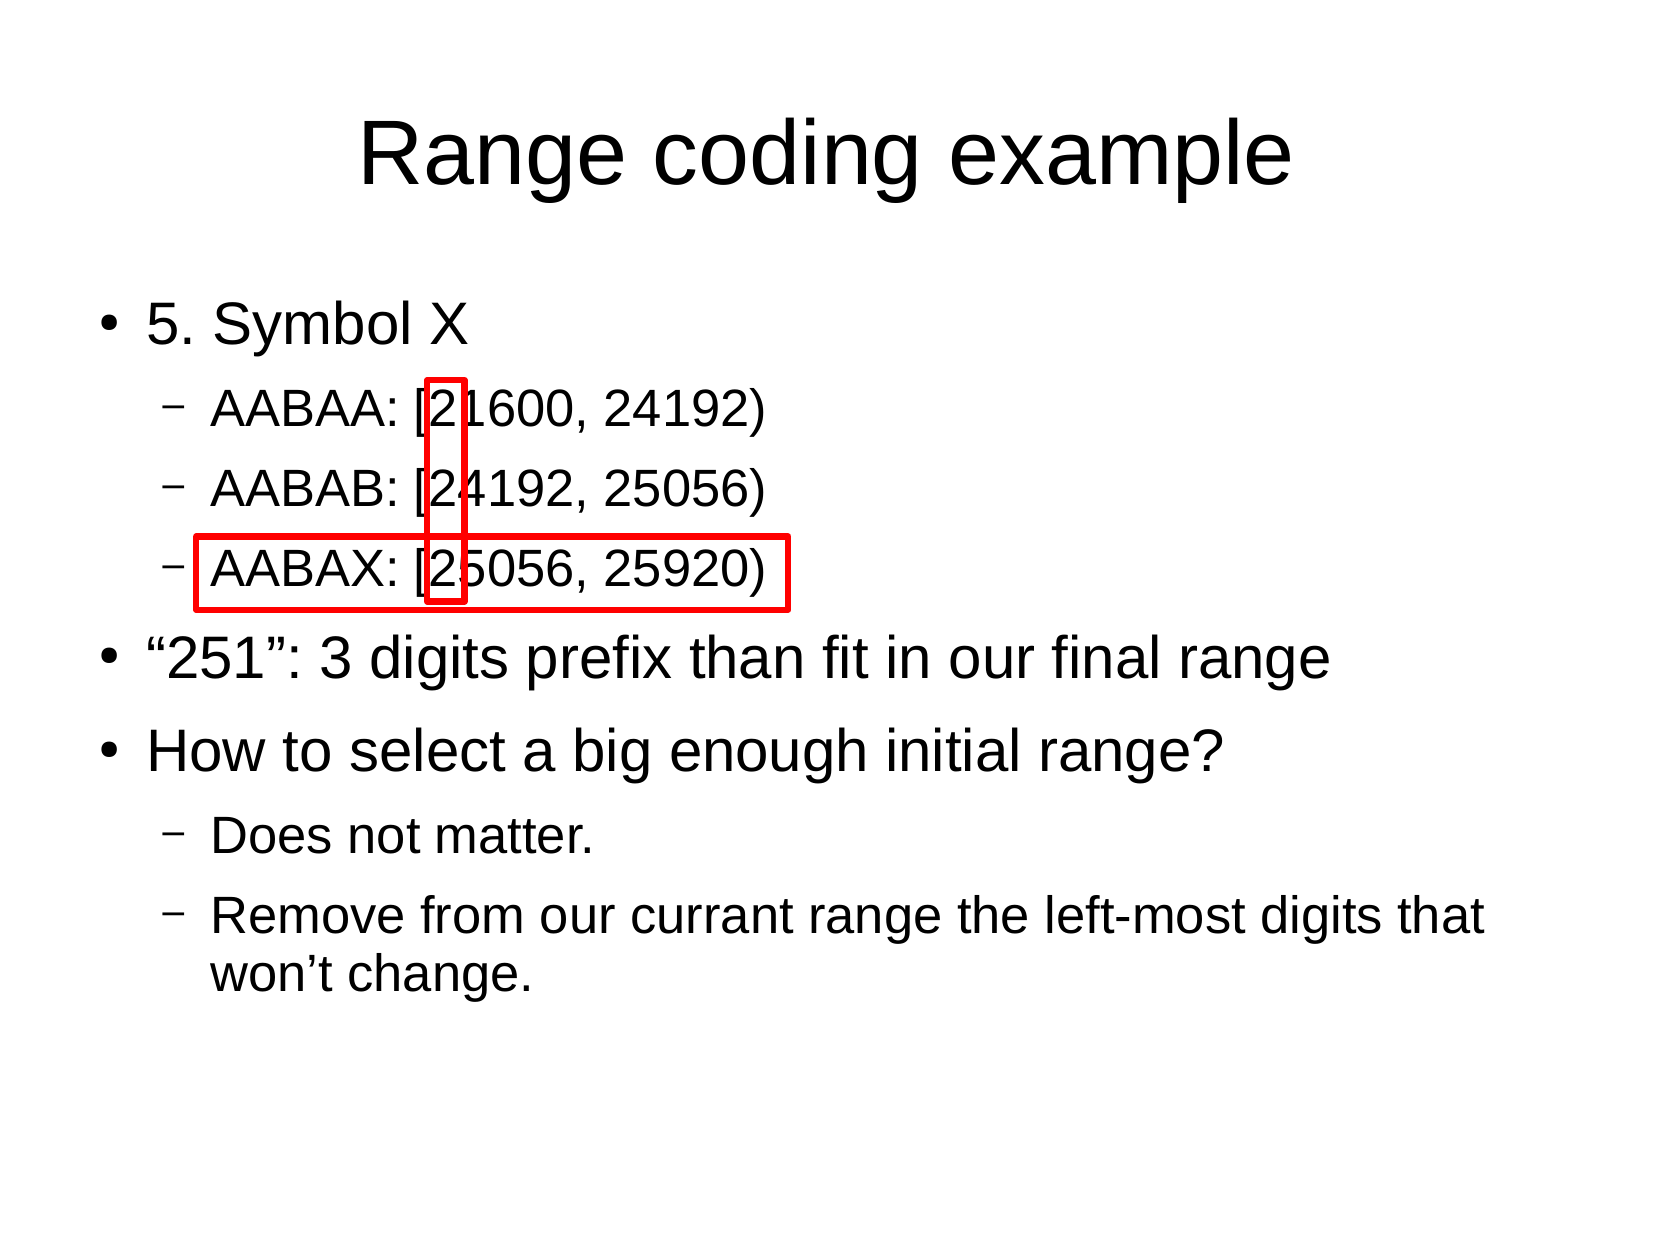

# Range coding example
5. Symbol X
AABAA: [21600, 24192)
AABAB: [24192, 25056)
AABAX: [25056, 25920)
“251”: 3 digits prefix than fit in our final range
How to select a big enough initial range?
Does not matter.
Remove from our currant range the left-most digits that won’t change.